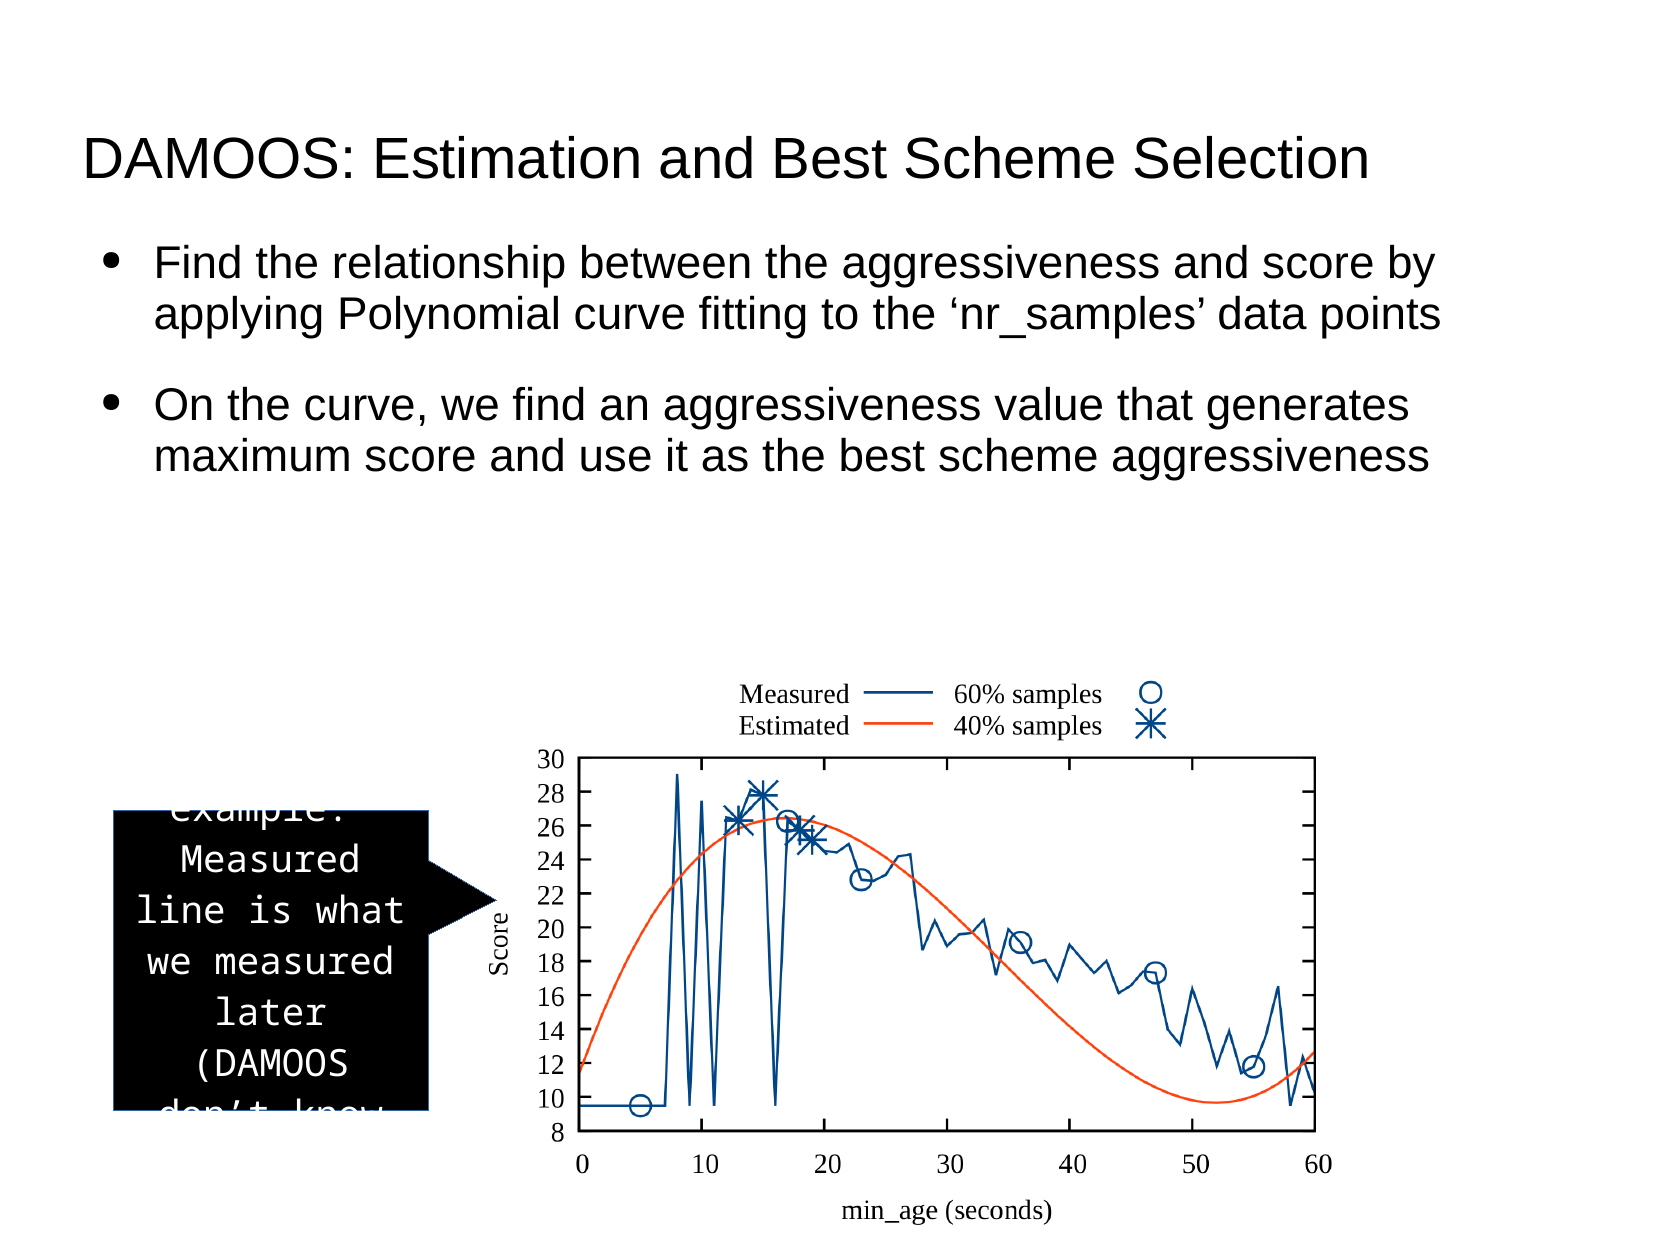

# DAMOOS: Estimation and Best Scheme Selection
Find the relationship between the aggressiveness and score by applying Polynomial curve fitting to the ‘nr_samples’ data points
On the curve, we find an aggressiveness value that generates maximum score and use it as the best scheme aggressiveness
‘prcl’ example. Measured line is what we measured later (DAMOOS don’t know it)